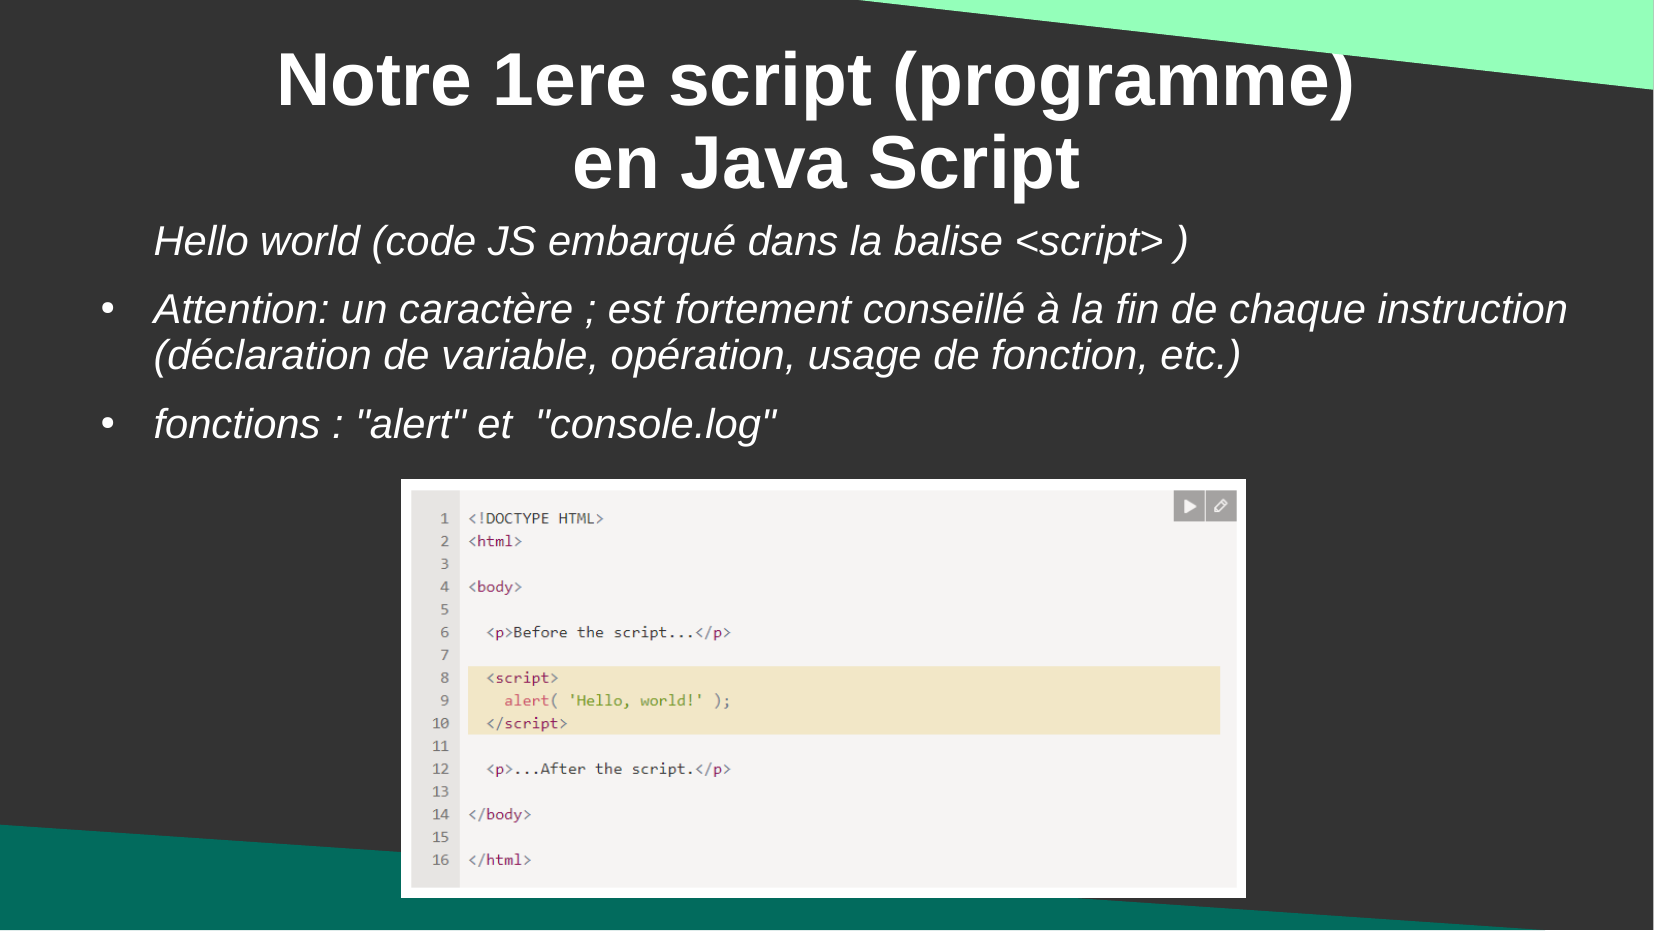

# Notre 1ere script (programme) en Java Script
Hello world (code JS embarqué dans la balise <script> )
Attention: un caractère ; est fortement conseillé à la fin de chaque instruction (déclaration de variable, opération, usage de fonction, etc.)
fonctions : "alert" et "console.log"